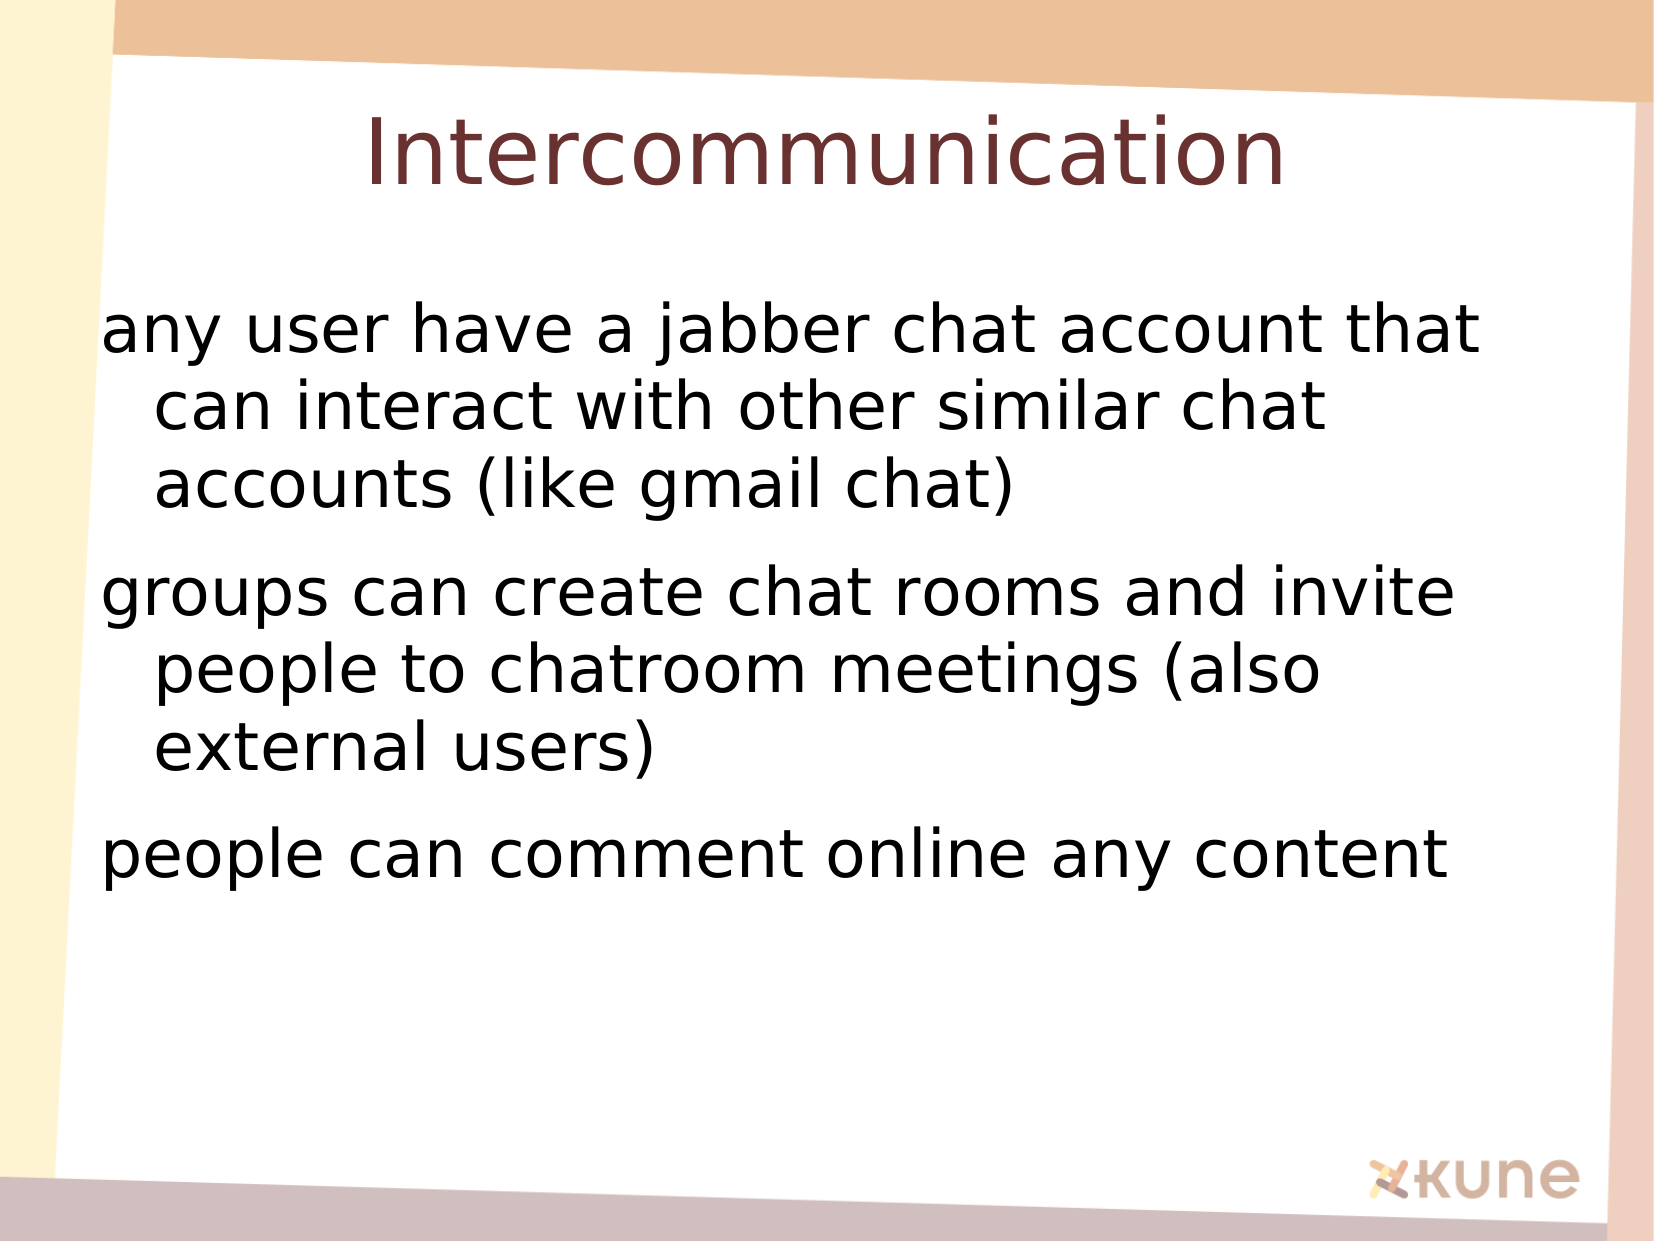

# Intercommunication
any user have a jabber chat account that can interact with other similar chat accounts (like gmail chat)
groups can create chat rooms and invite people to chatroom meetings (also external users)
people can comment online any content